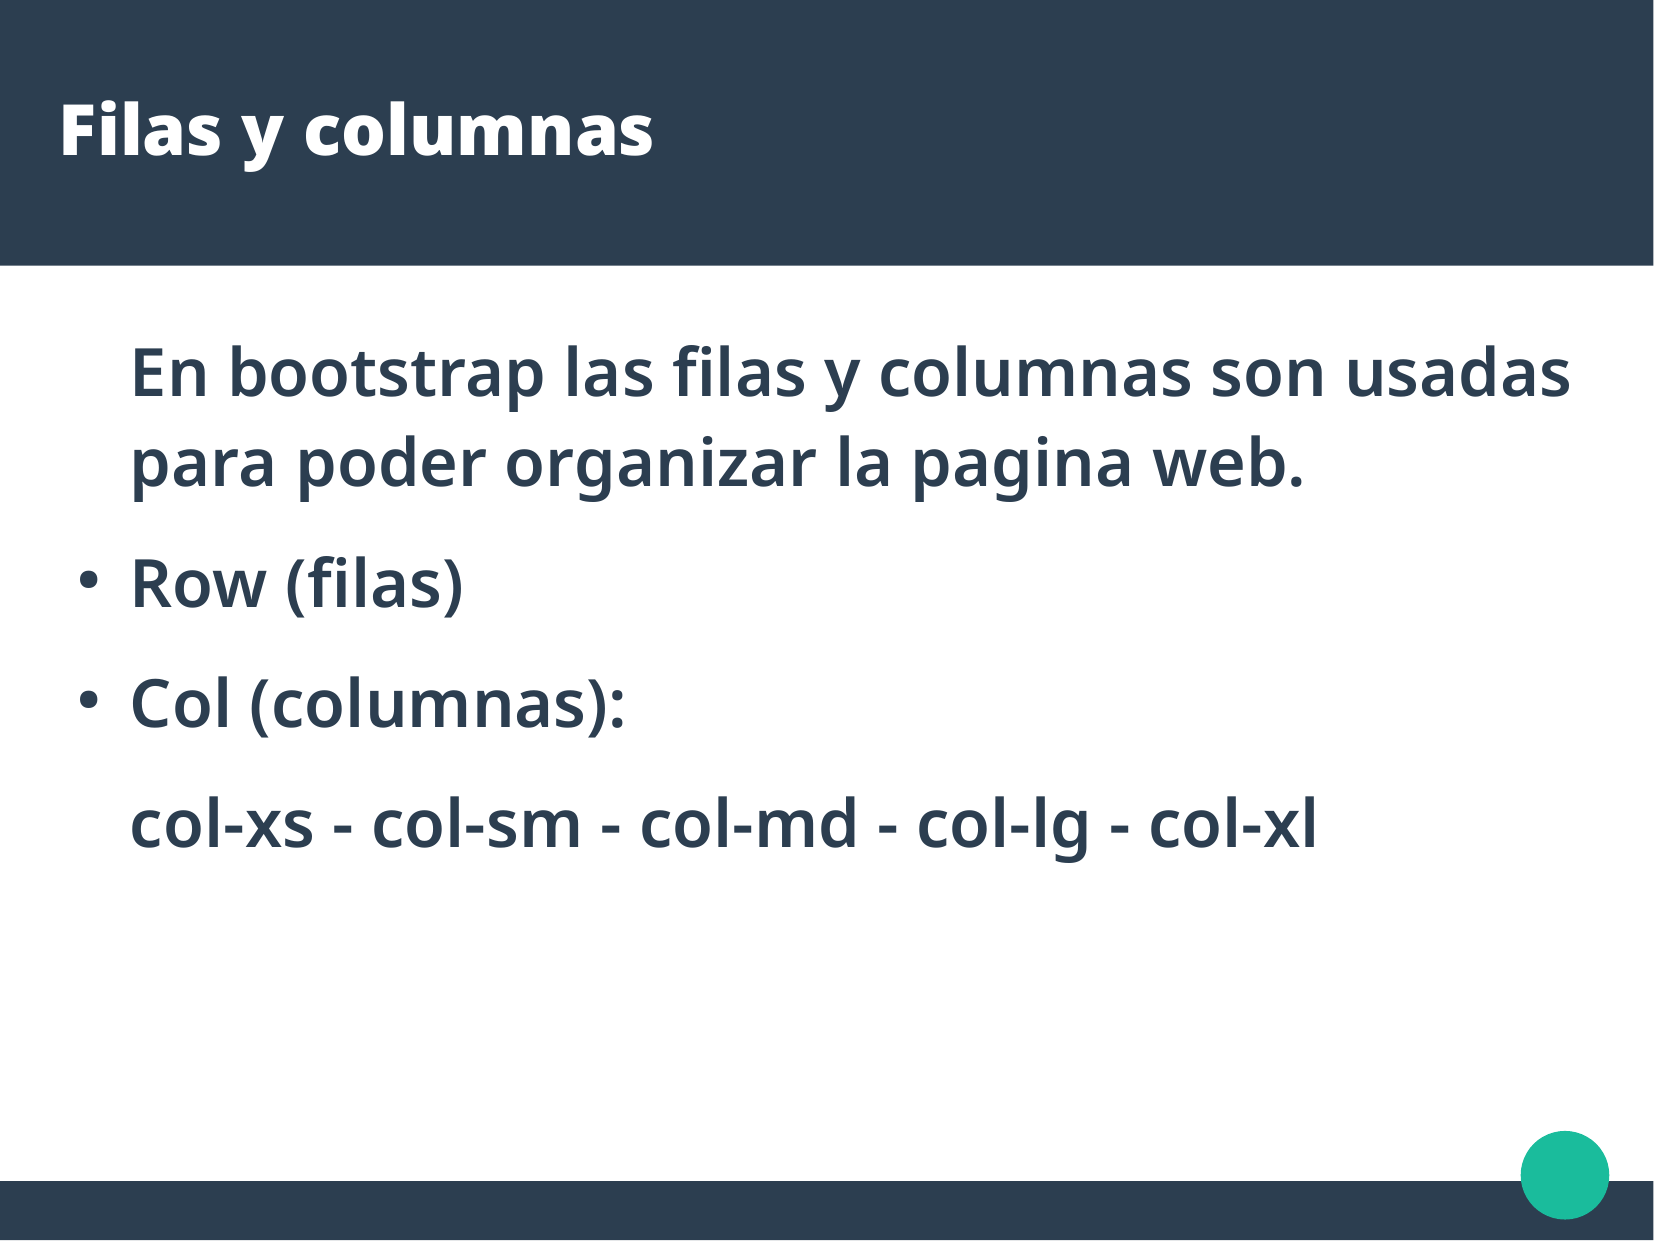

# Filas y columnas
En bootstrap las filas y columnas son usadas para poder organizar la pagina web.
Row (filas)
Col (columnas):
col-xs - col-sm - col-md - col-lg - col-xl